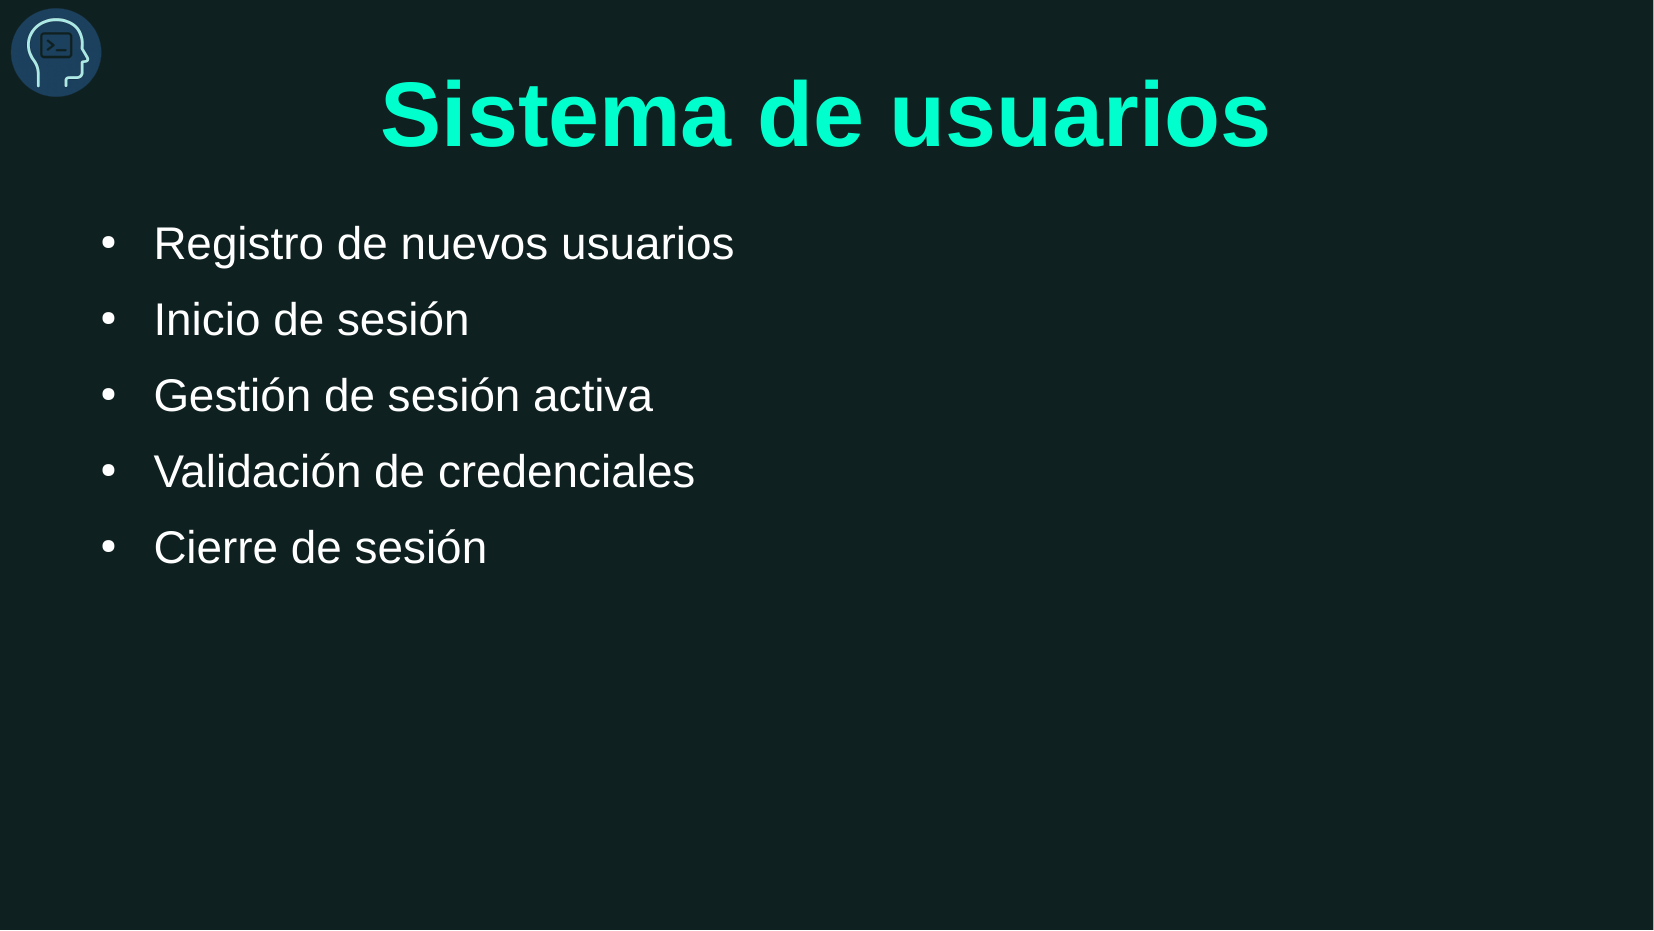

# Sistema de usuarios
Registro de nuevos usuarios
Inicio de sesión
Gestión de sesión activa
Validación de credenciales
Cierre de sesión